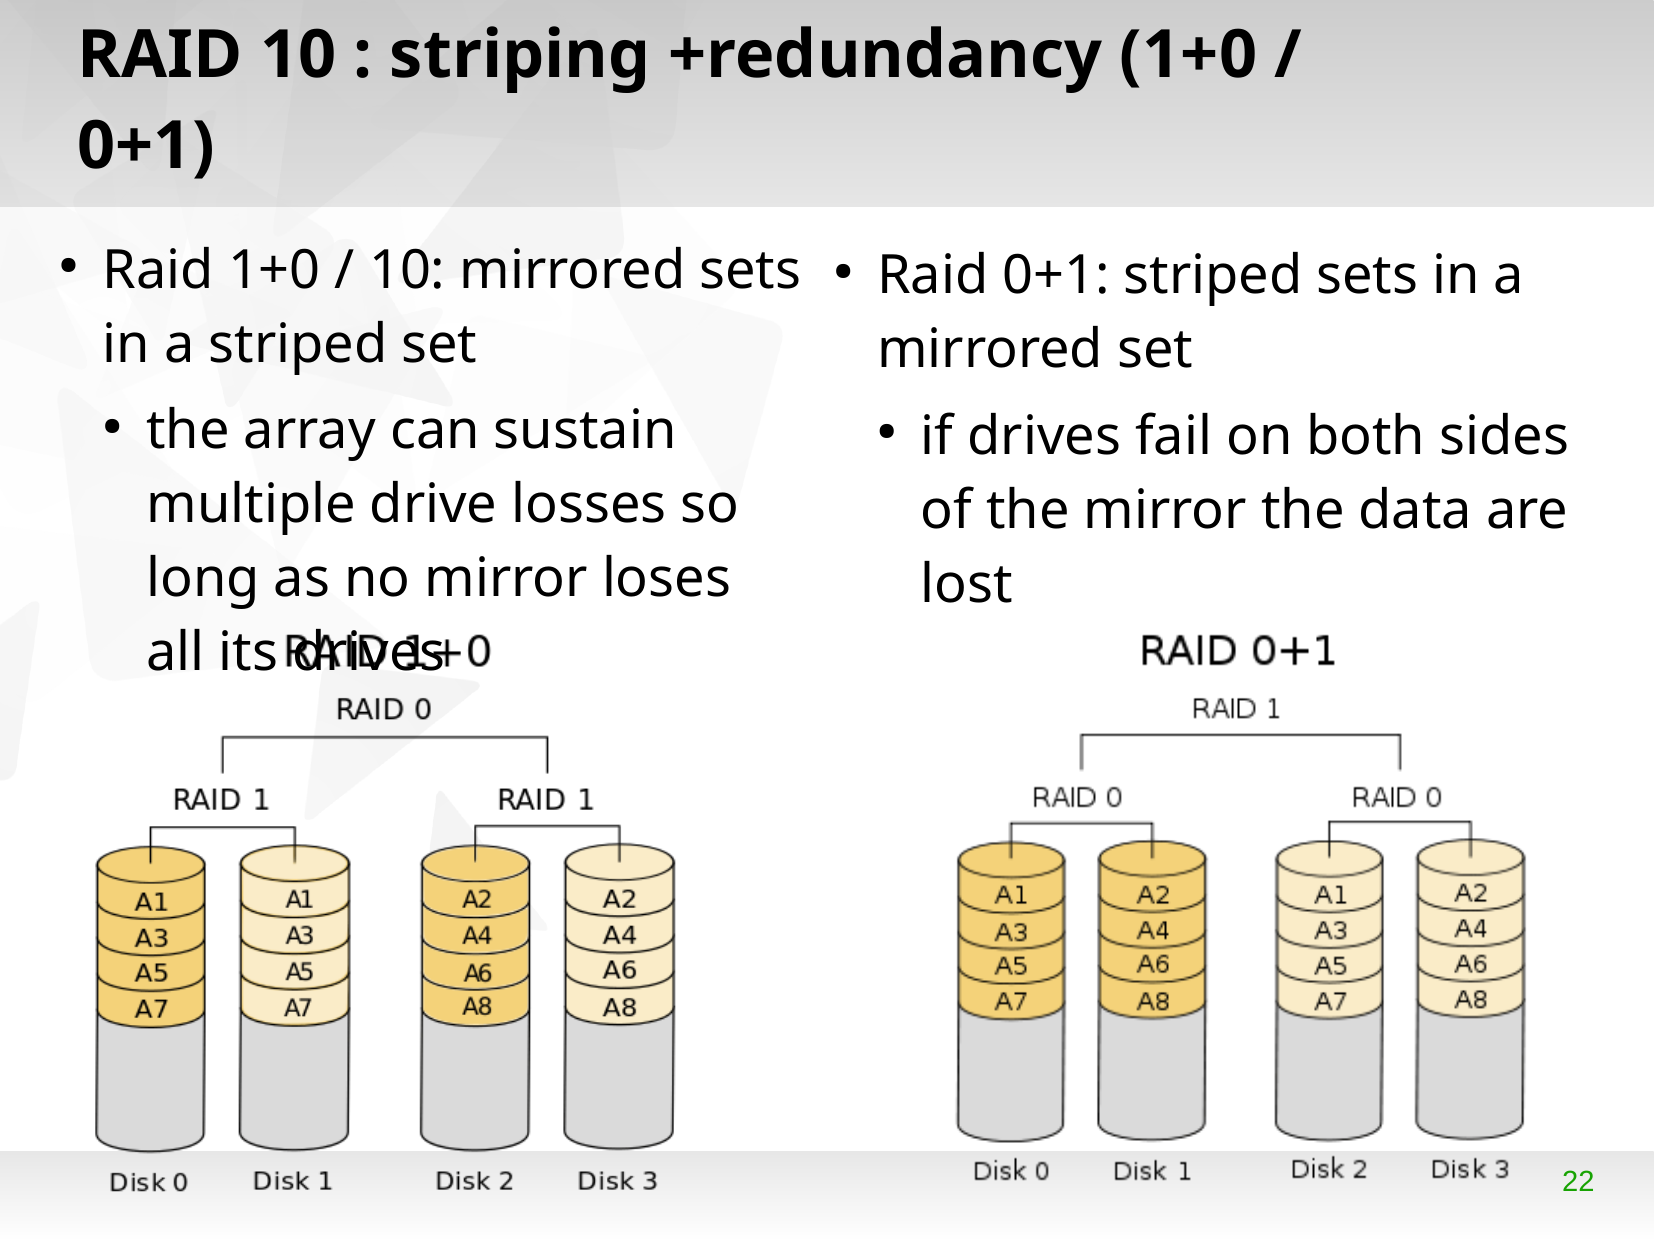

RAID 10 : striping +redundancy (1+0 / 0+1)
# Raid 1+0 / 10: mirrored sets in a striped set
the array can sustain multiple drive losses so long as no mirror loses all its drives
Raid 0+1: striped sets in a mirrored set
if drives fail on both sides of the mirror the data are lost
22